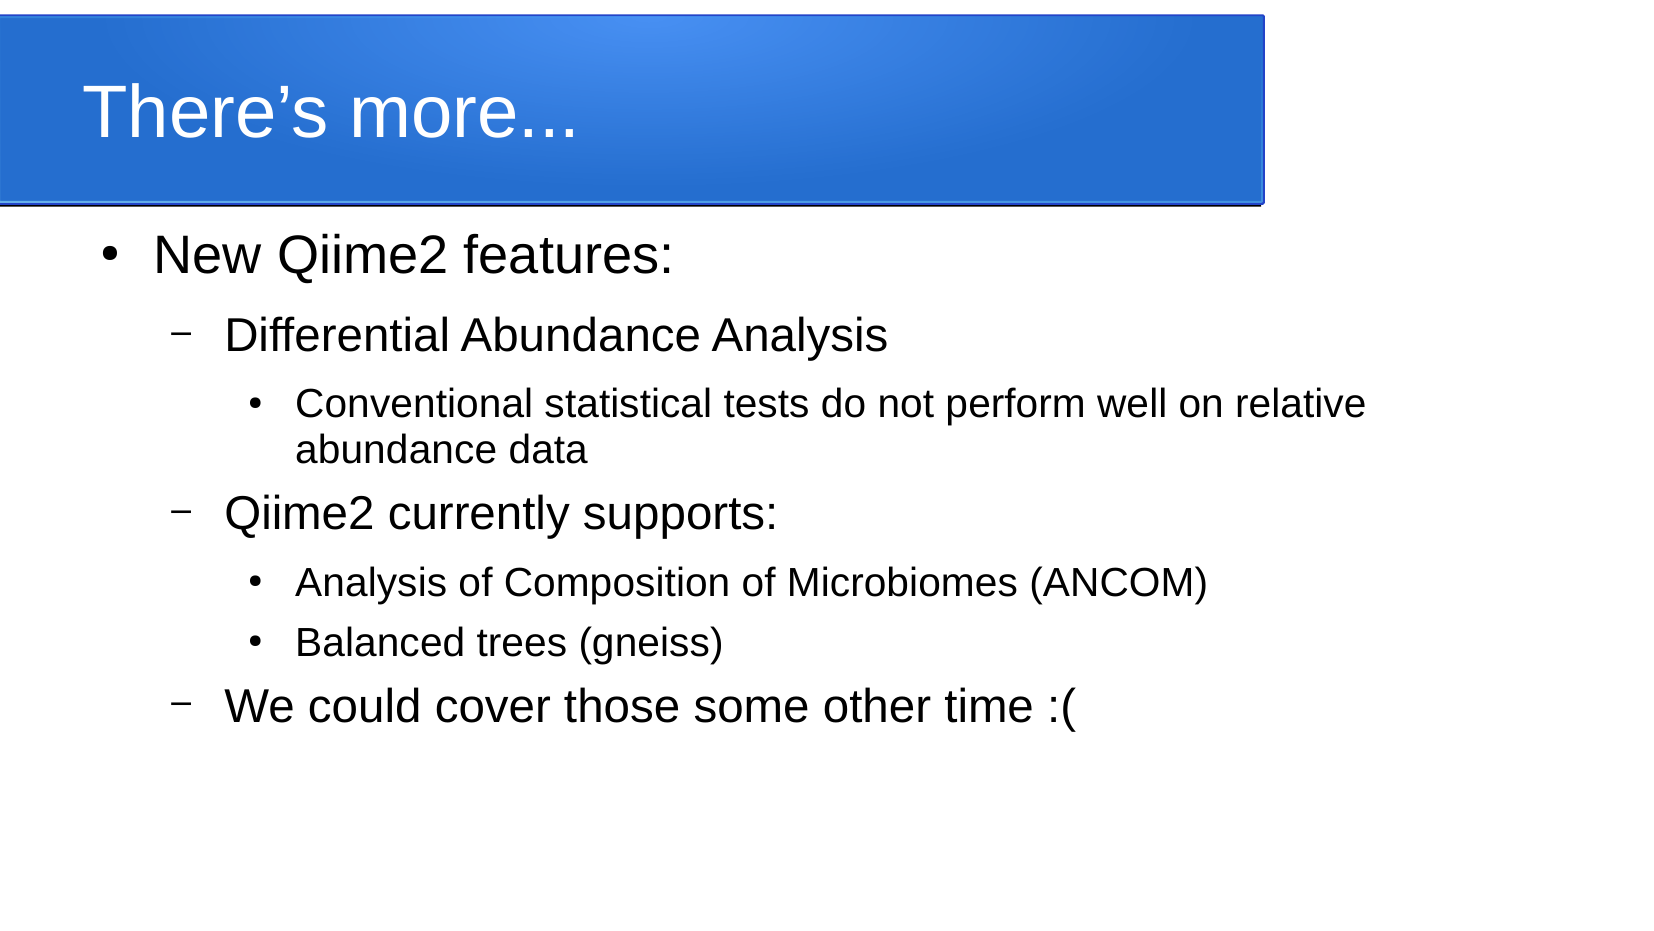

# There’s more...
New Qiime2 features:
Differential Abundance Analysis
Conventional statistical tests do not perform well on relative abundance data
Qiime2 currently supports:
Analysis of Composition of Microbiomes (ANCOM)
Balanced trees (gneiss)
We could cover those some other time :(